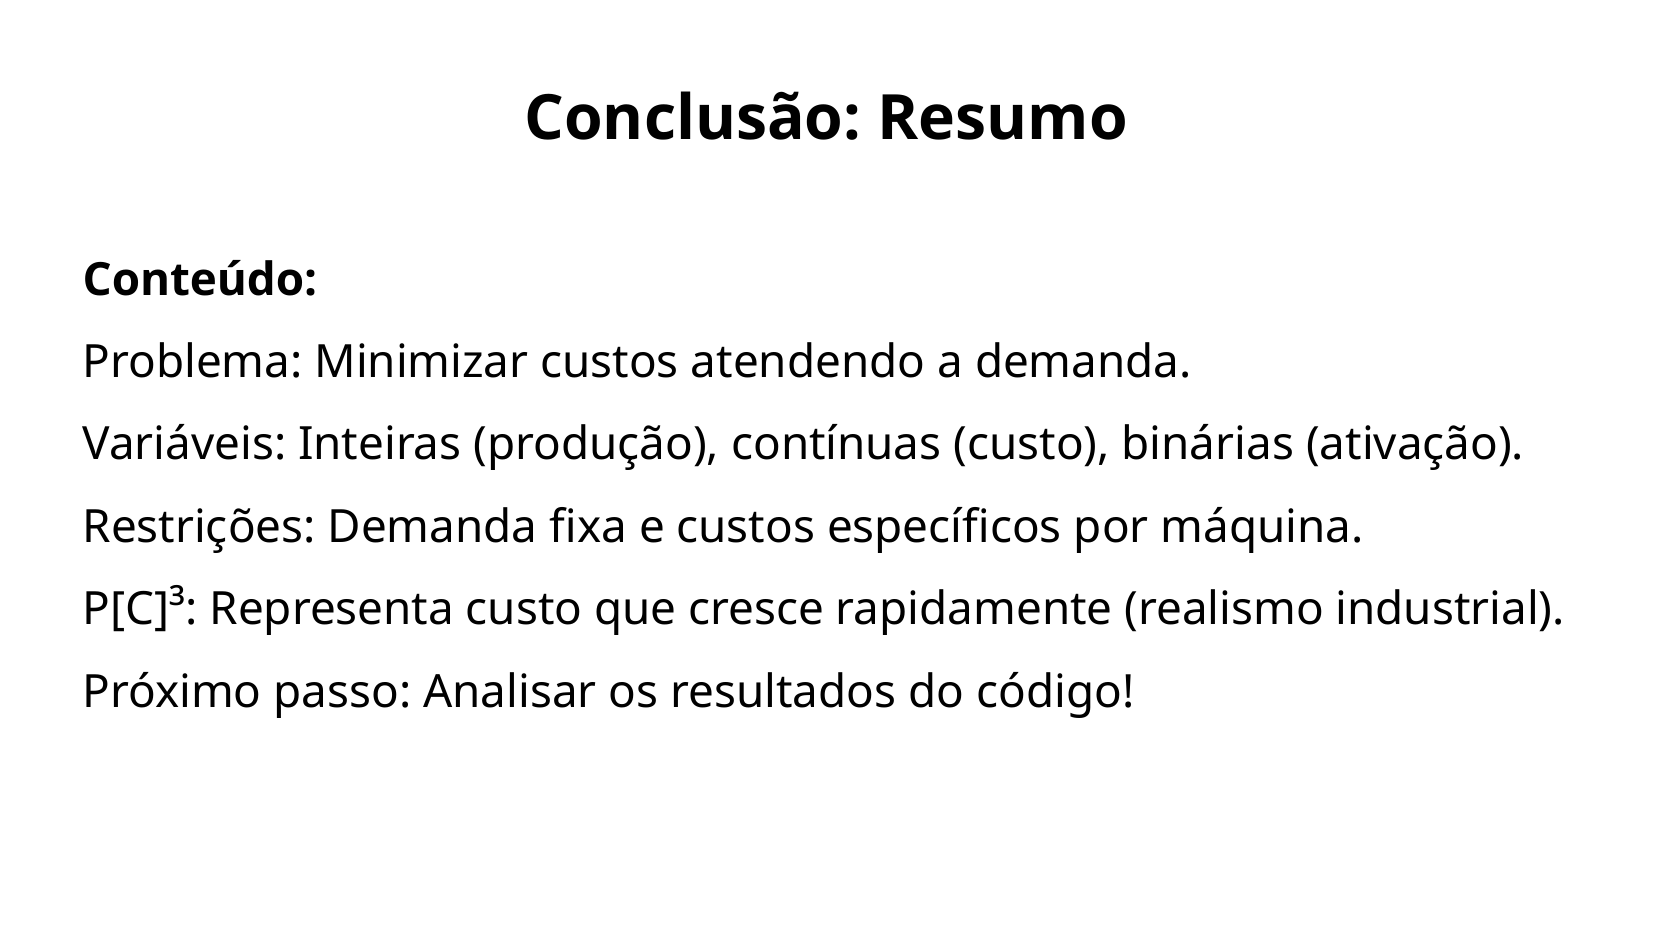

Conclusão: Resumo
Conteúdo:
Problema: Minimizar custos atendendo a demanda.
Variáveis: Inteiras (produção), contínuas (custo), binárias (ativação).
Restrições: Demanda fixa e custos específicos por máquina.
P[C]³: Representa custo que cresce rapidamente (realismo industrial).
Próximo passo: Analisar os resultados do código!